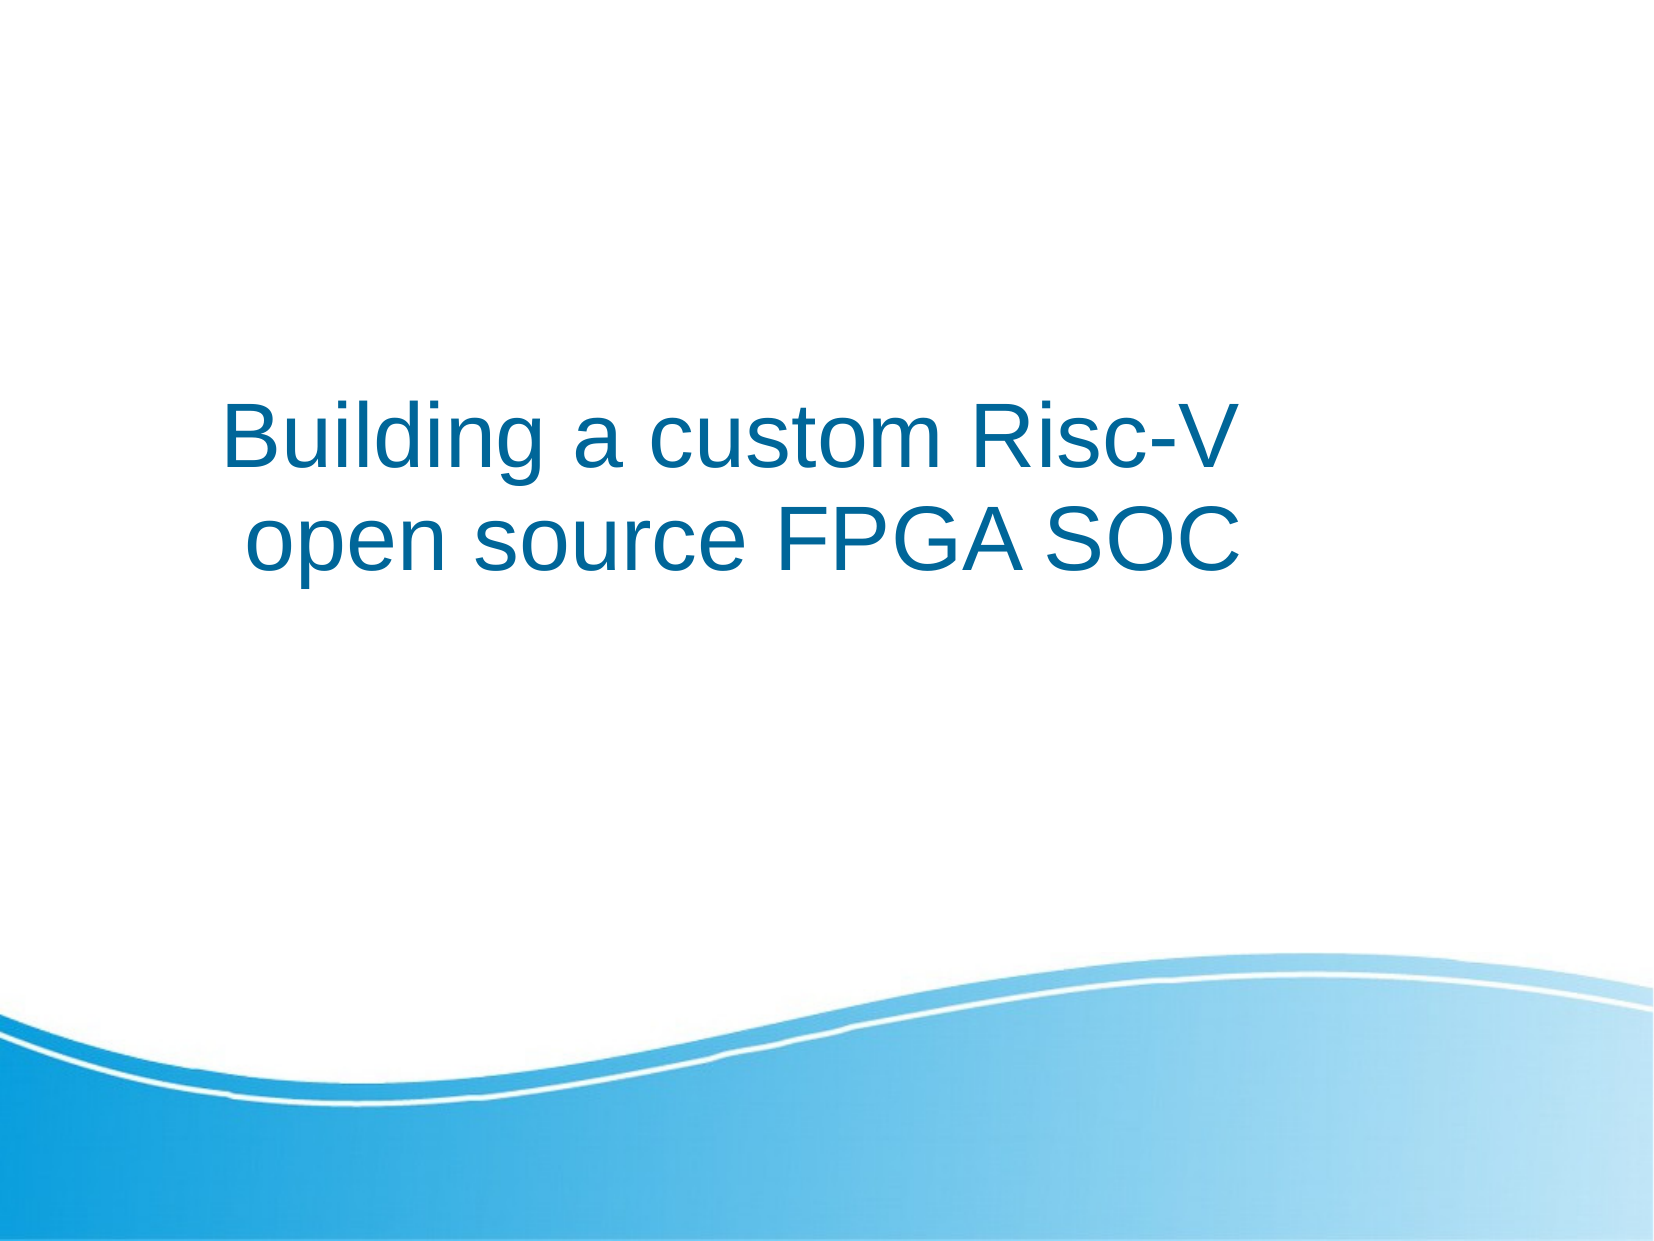

# Building a custom Risc-V open source FPGA SOC